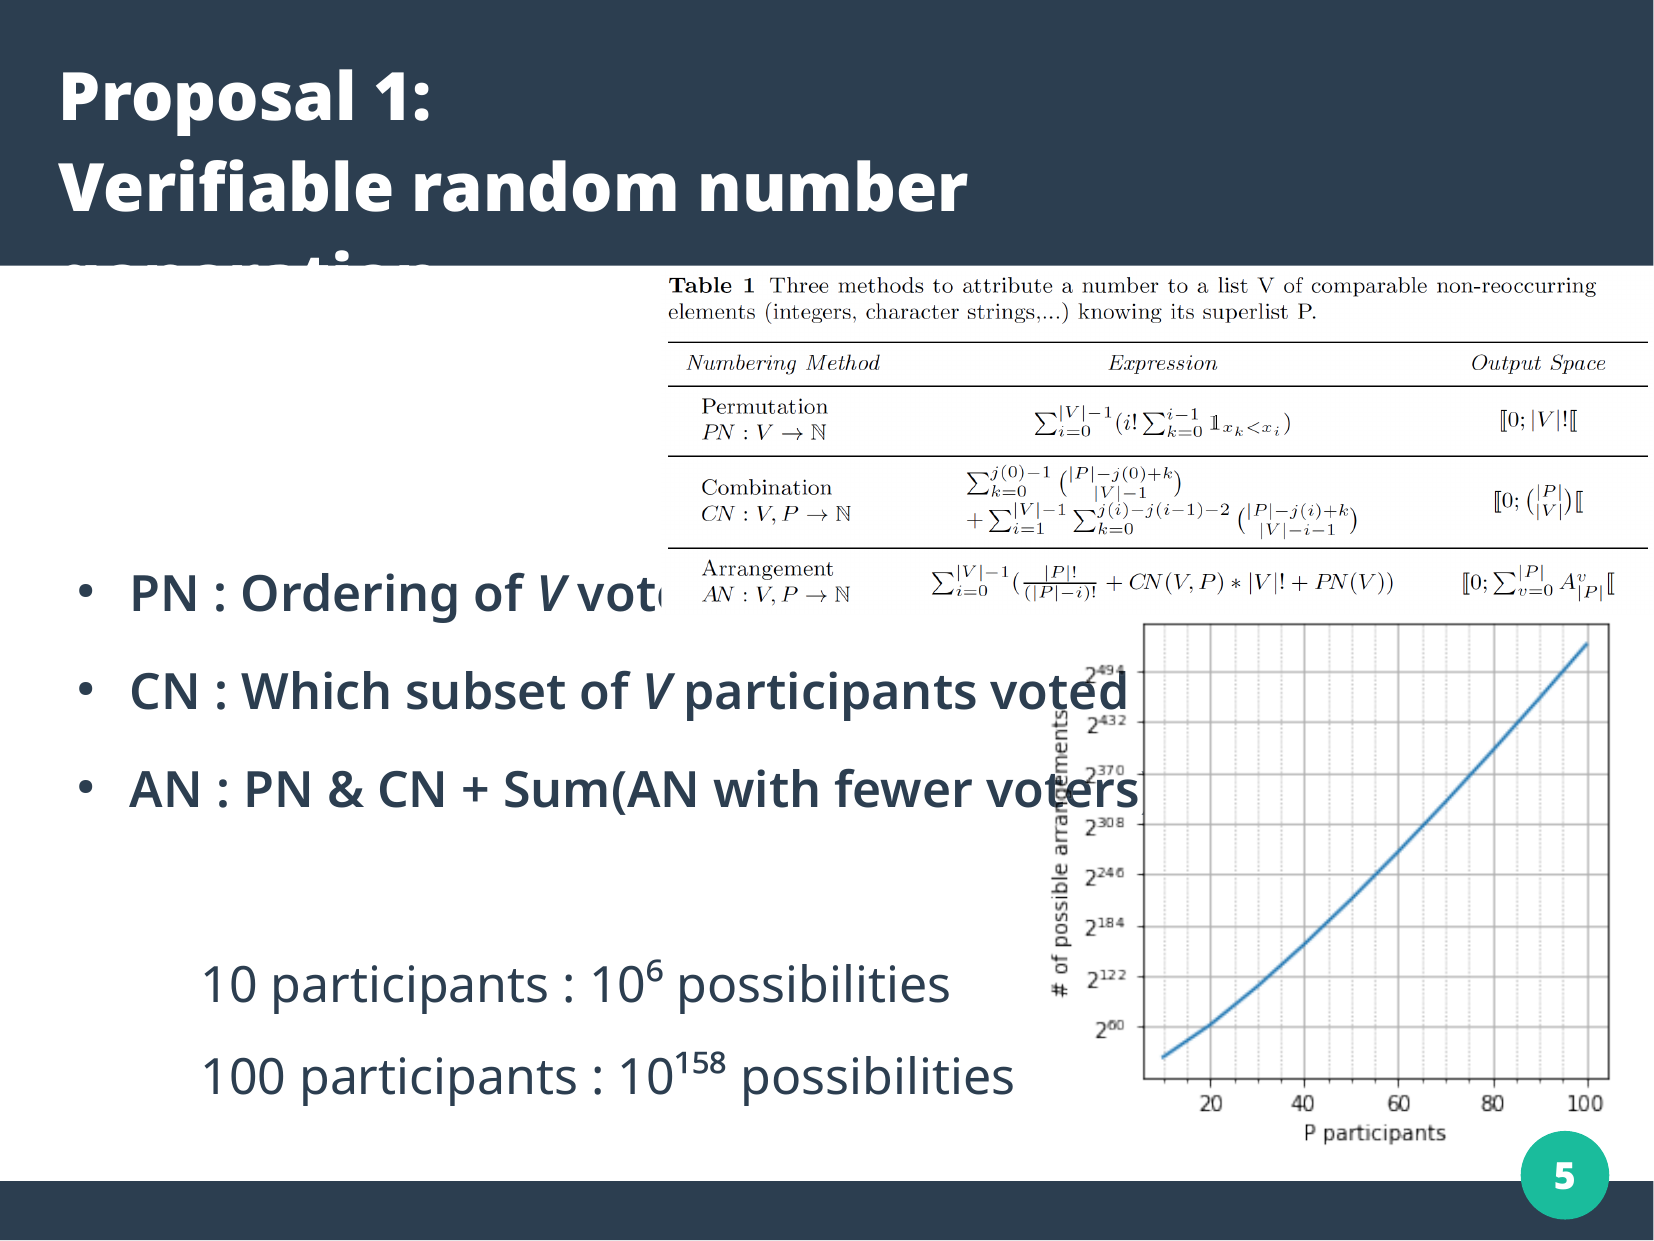

# Proposal 1: Verifiable random number generation
PN : Ordering of V voters
CN : Which subset of V participants voted
AN : PN & CN + Sum(AN with fewer voters)
10 participants : 10⁶ possibilities
100 participants : 10¹⁵⁸ possibilities
5